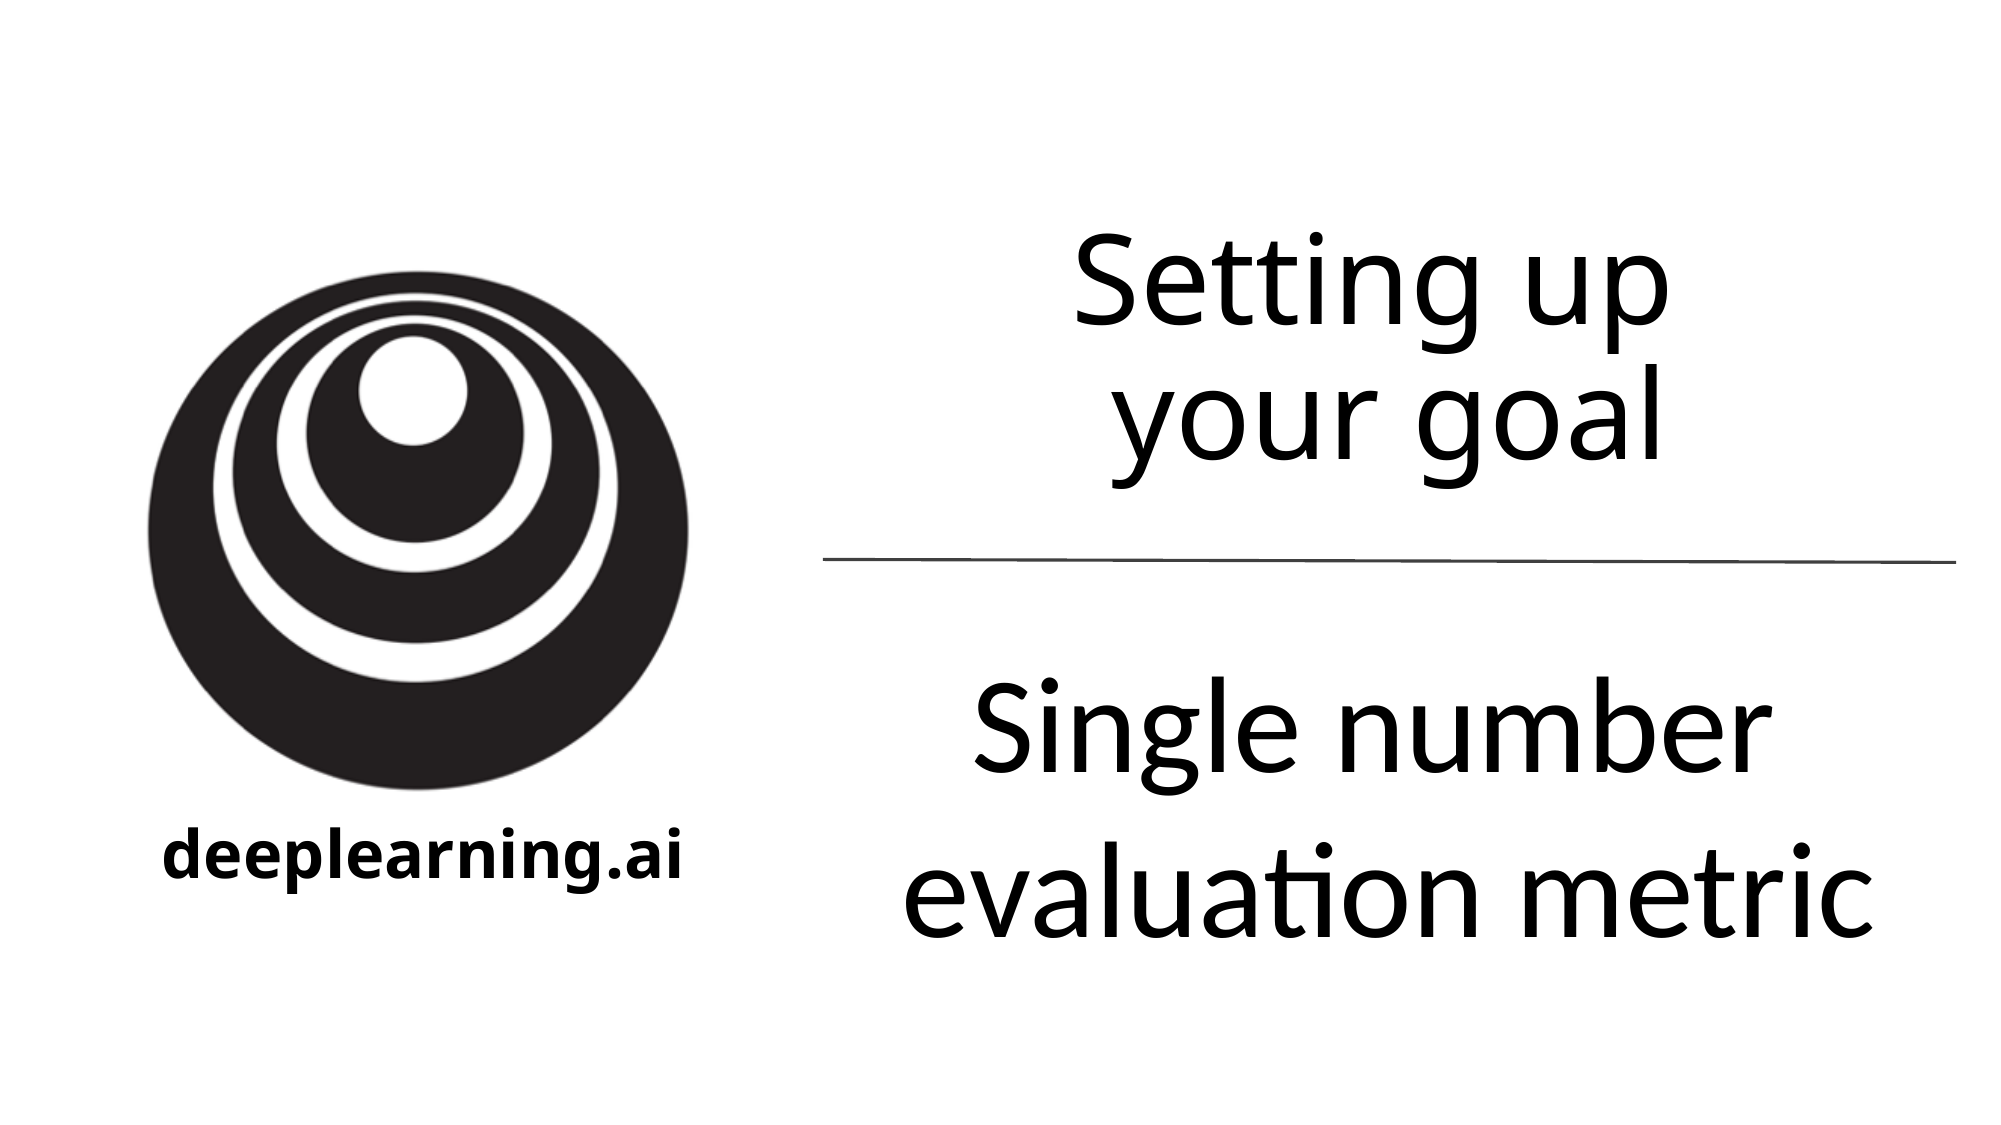

# Setting up your goal
deeplearning.ai
Single number
evaluation metric